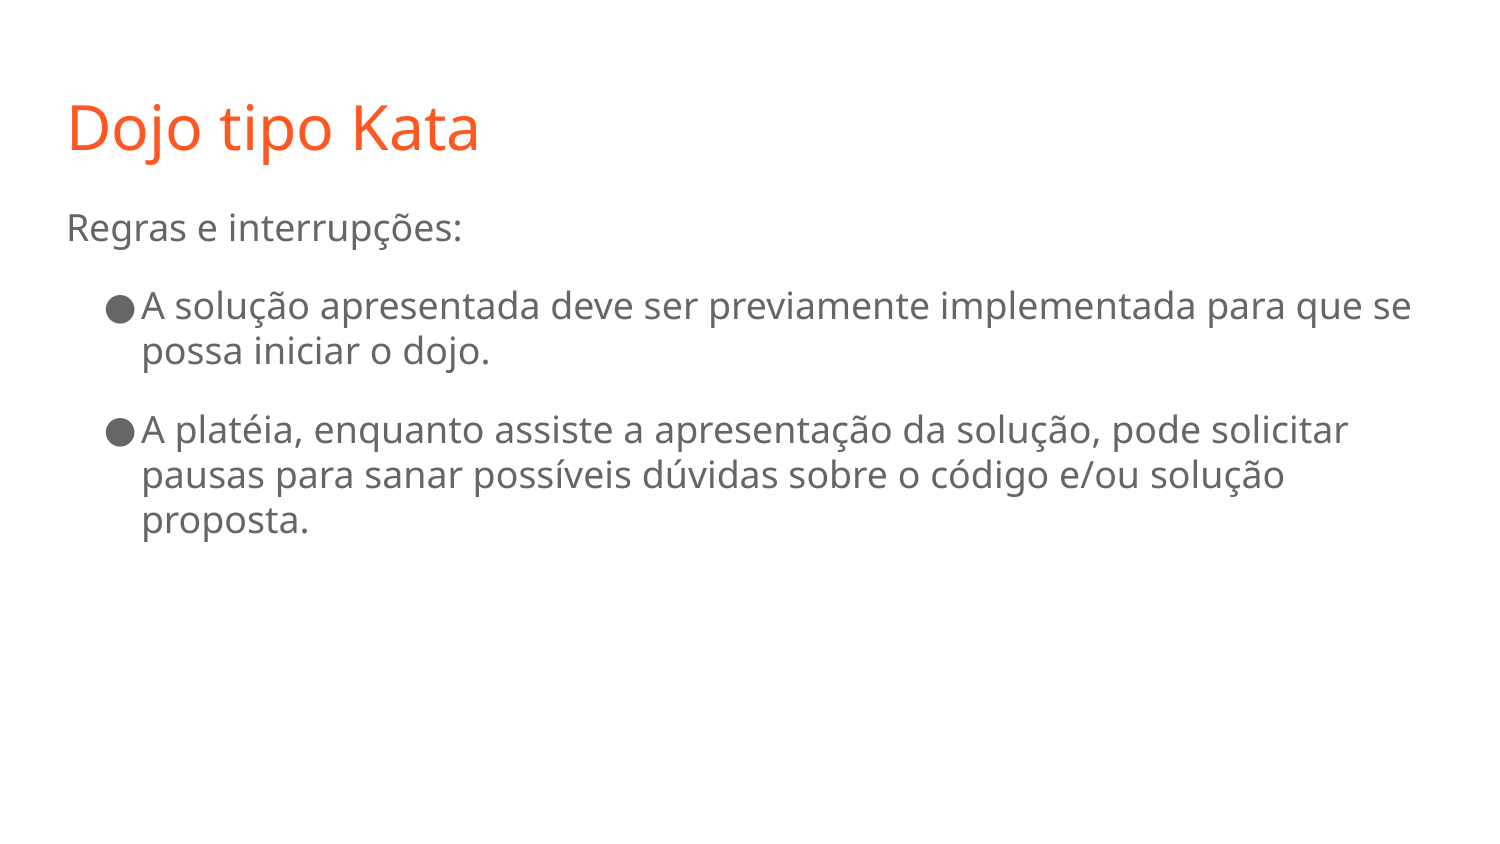

# Dojo tipo Kata
Regras e interrupções:
A solução apresentada deve ser previamente implementada para que se possa iniciar o dojo.
A platéia, enquanto assiste a apresentação da solução, pode solicitar pausas para sanar possíveis dúvidas sobre o código e/ou solução proposta.